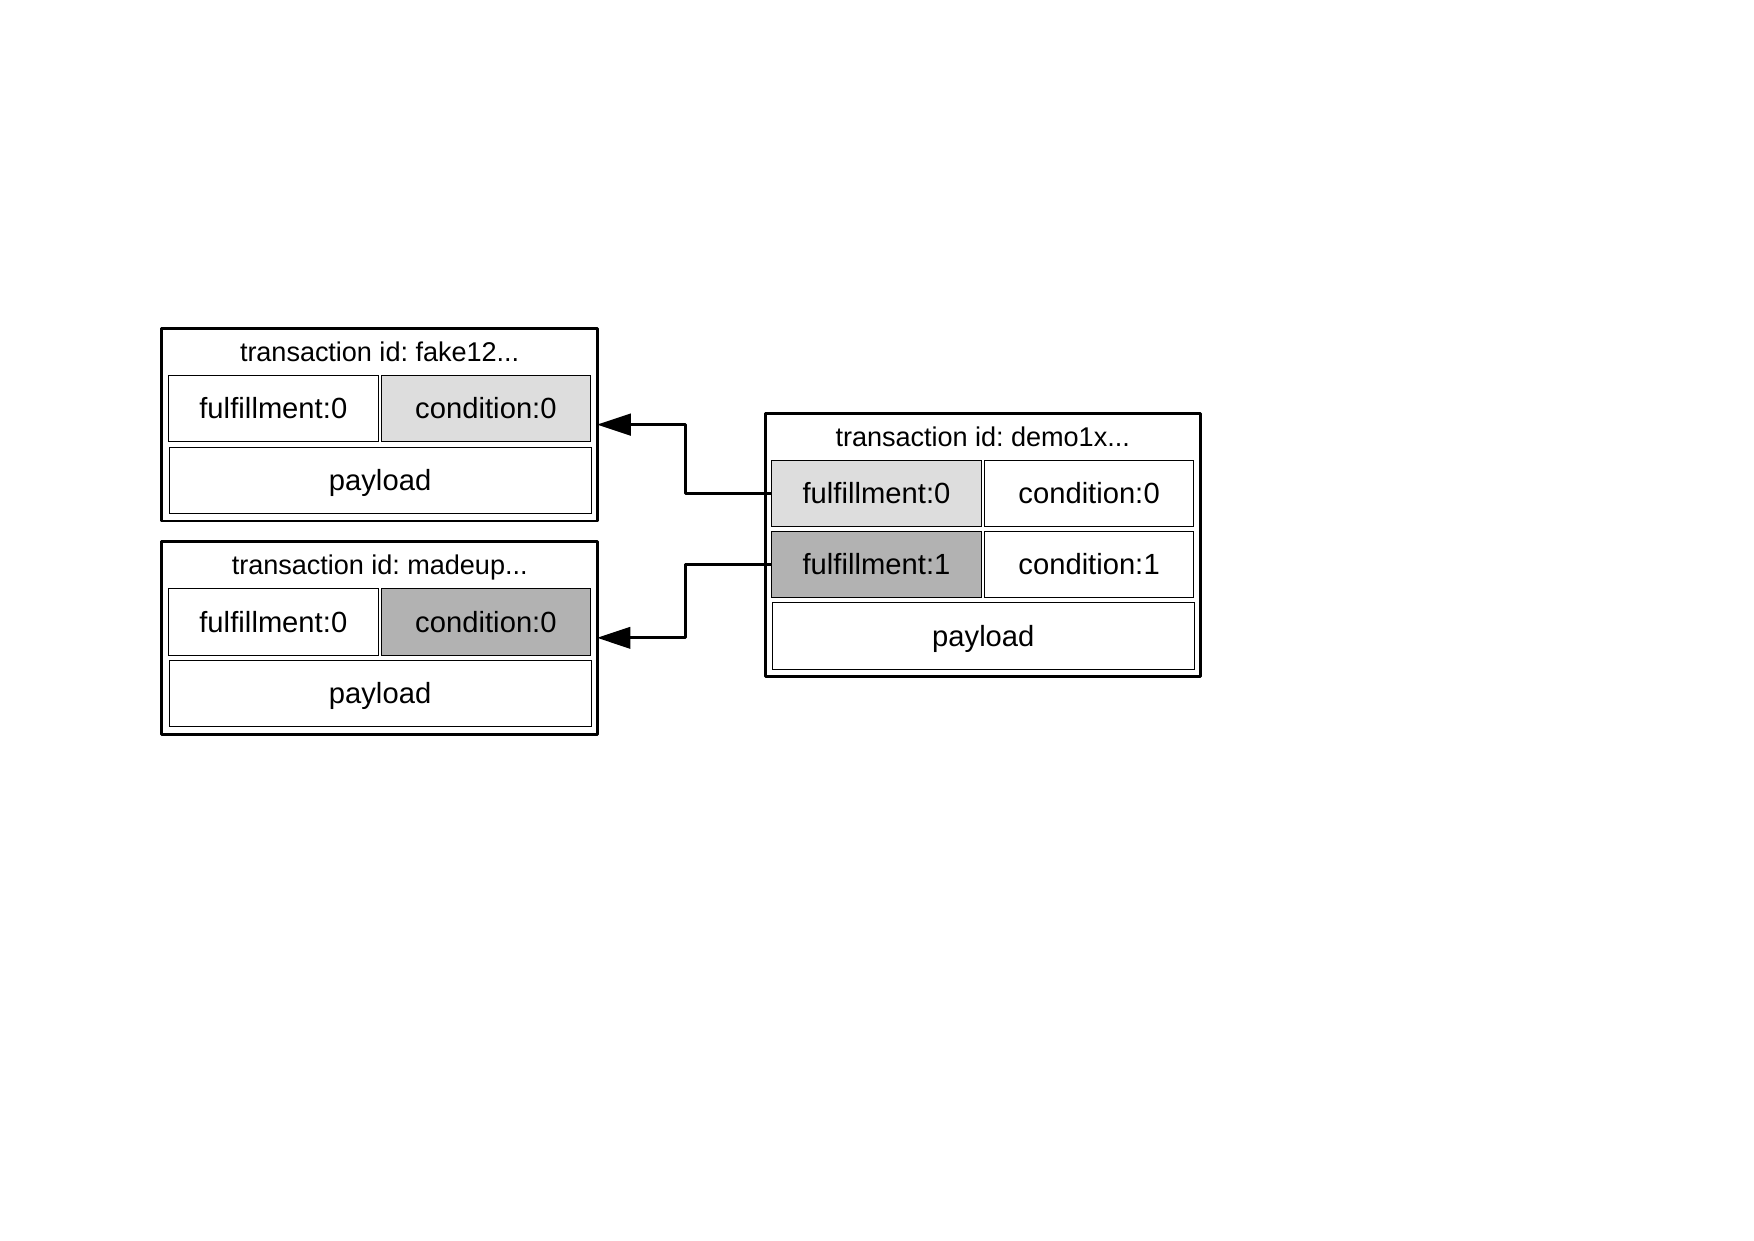

transaction id: fake12...
fulfillment:0
condition:0
payload
transaction id: demo1x...
fulfillment:0
condition:0
fulfillment:1
condition:1
transaction id: madeup...
fulfillment:0
condition:0
payload
payload